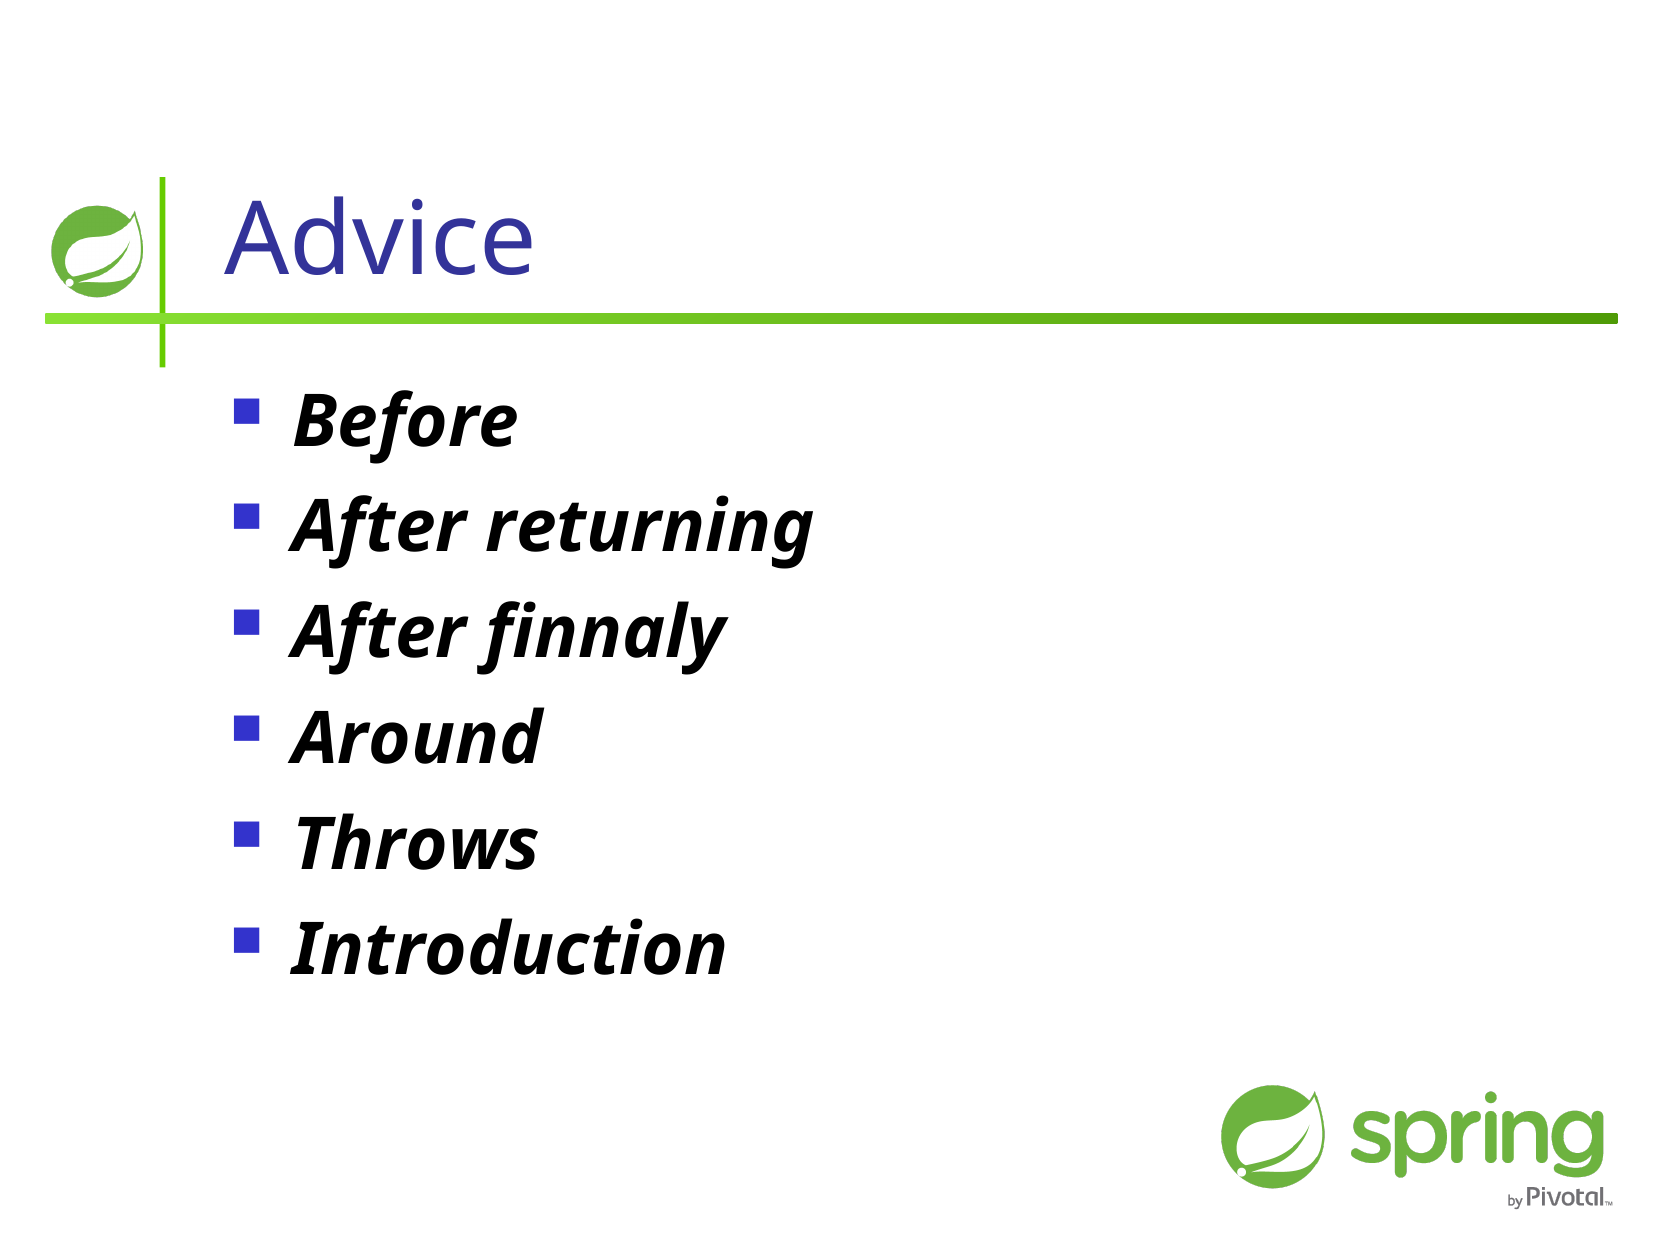

# Advice
Before
After returning
After finnaly
Around
Throws
Introduction